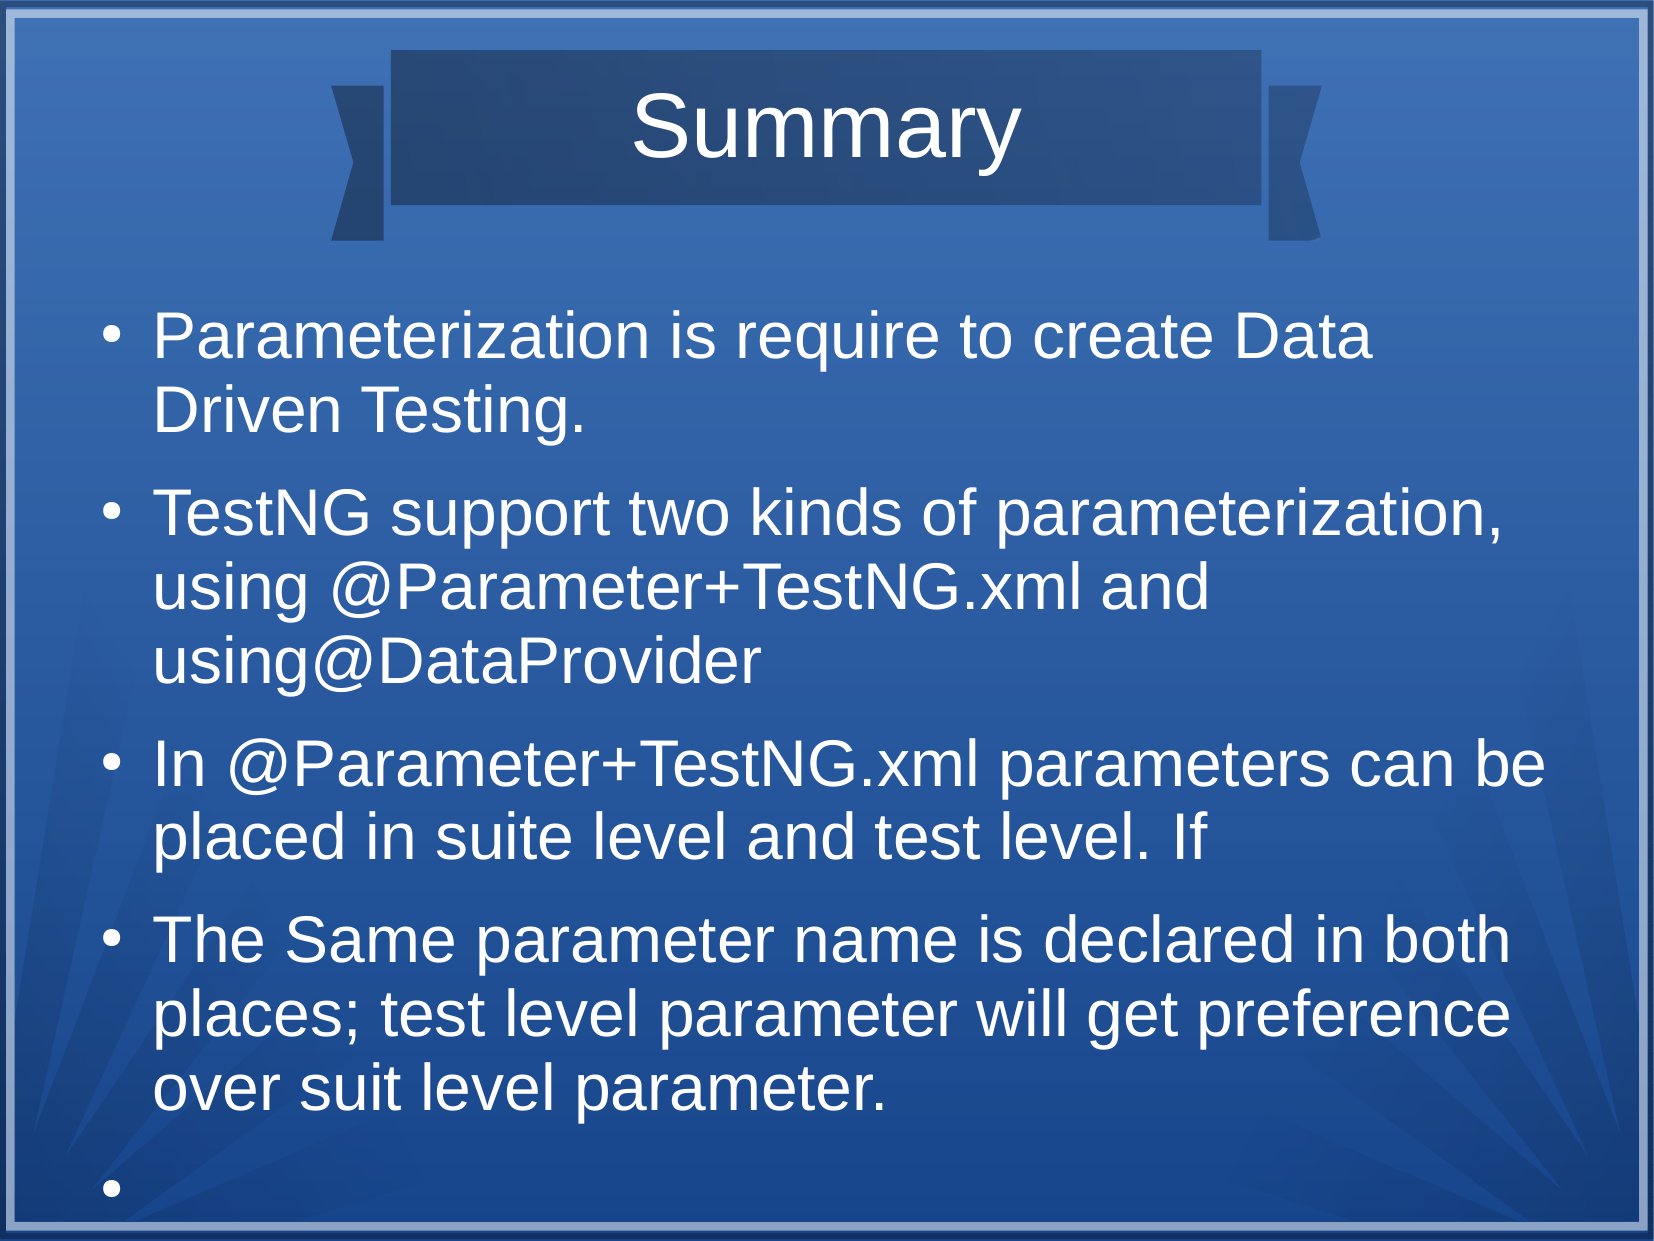

# Summary
Parameterization is require to create Data Driven Testing.
TestNG support two kinds of parameterization, using @Parameter+TestNG.xml and using@DataProvider
In @Parameter+TestNG.xml parameters can be placed in suite level and test level. If
The Same parameter name is declared in both places; test level parameter will get preference over suit level parameter.